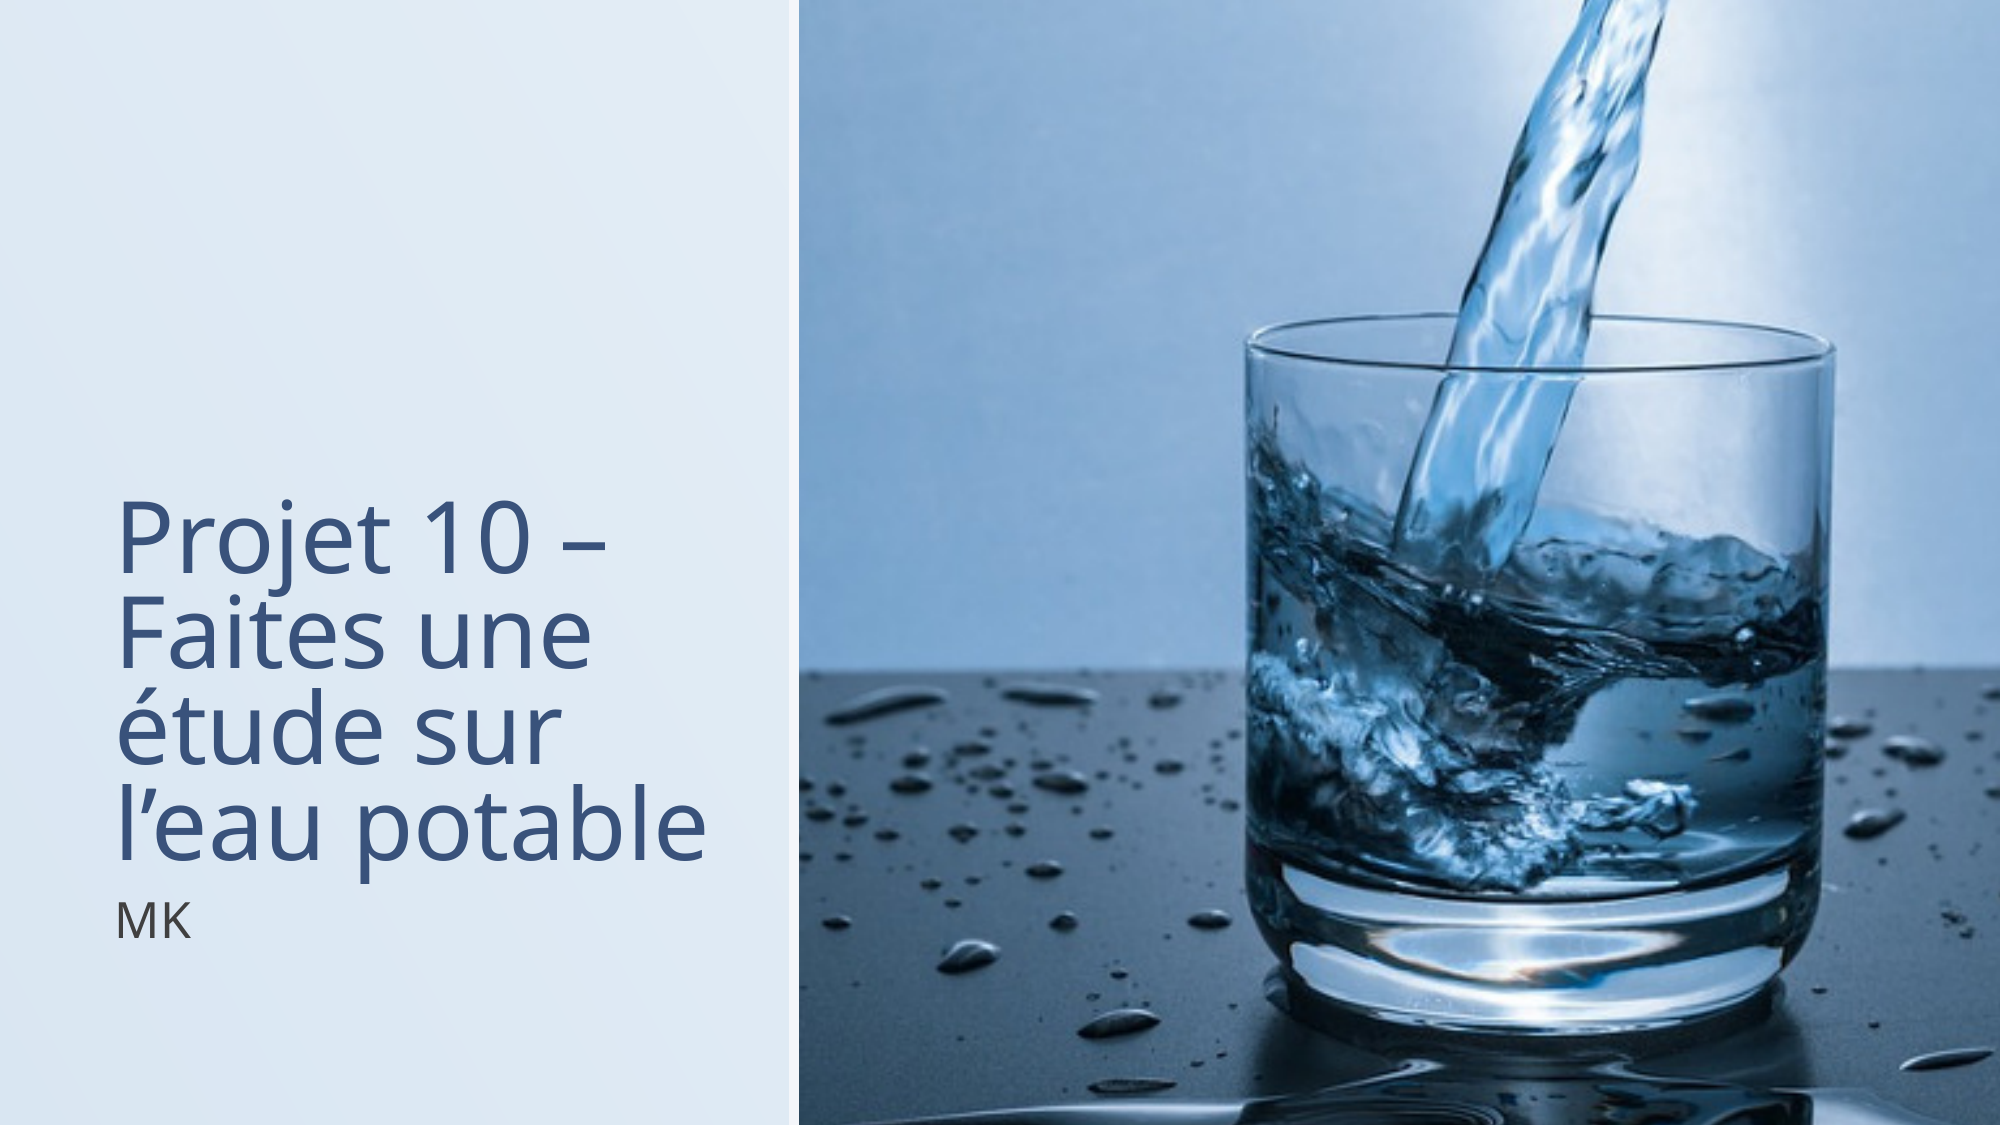

# Projet 10 – Faites une étude sur l’eau potable
MK